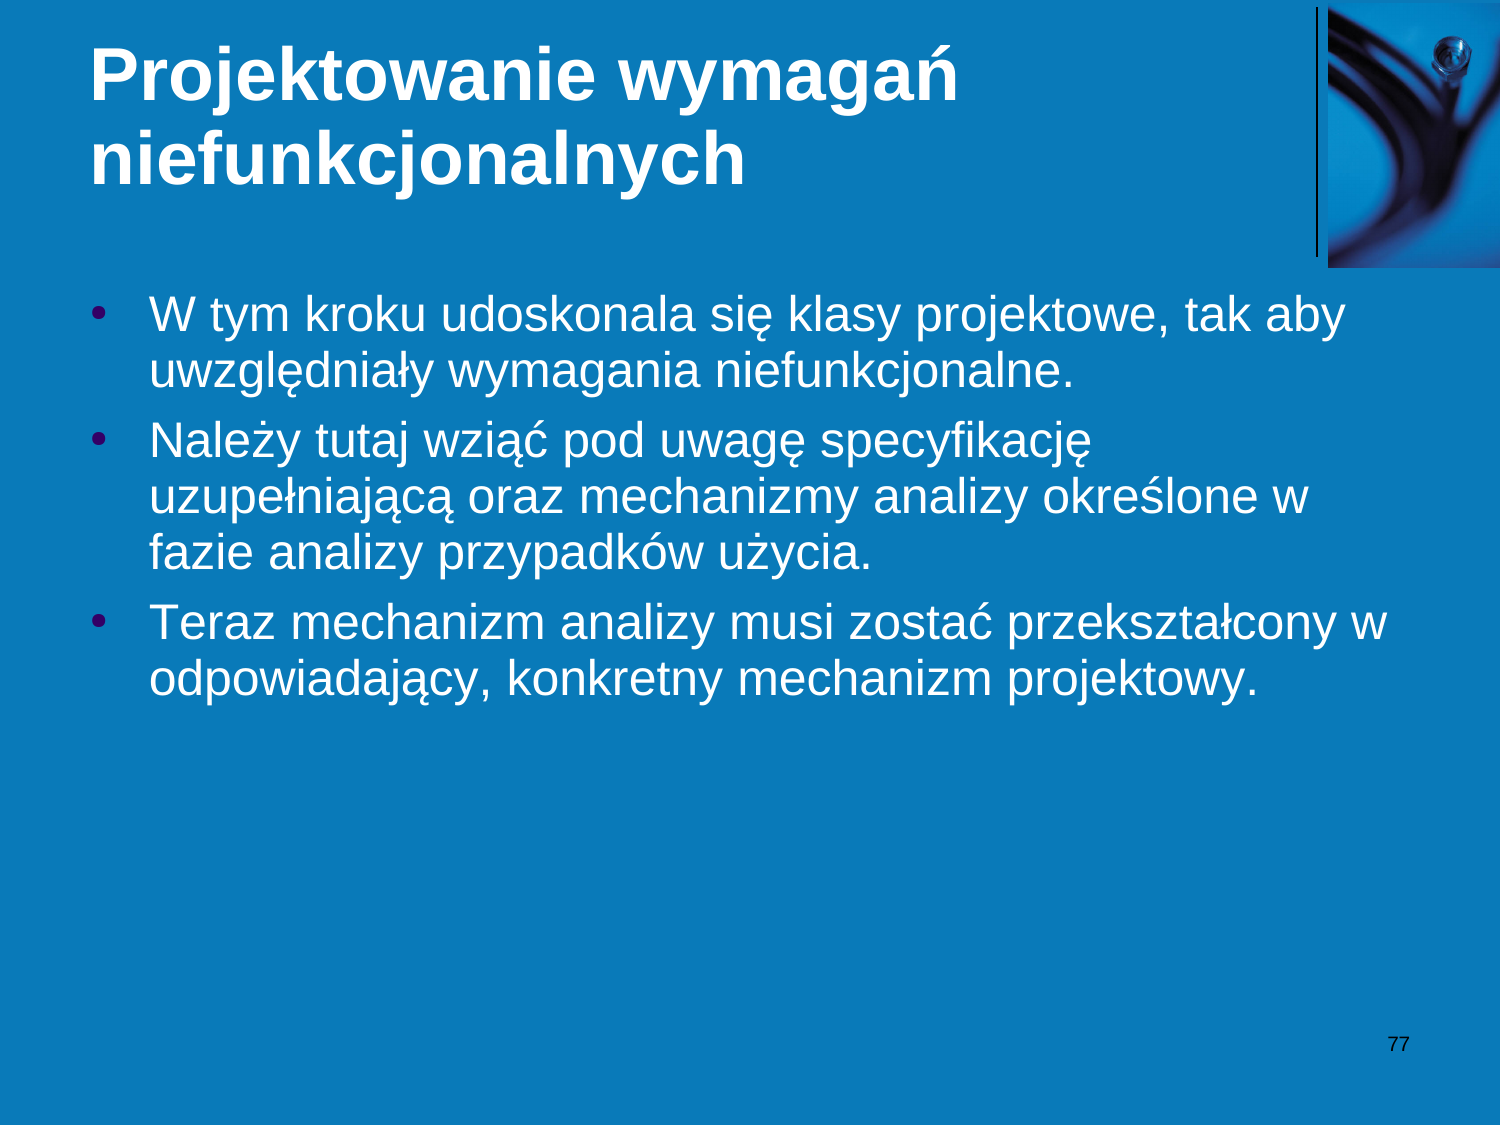

# Projektowanie wymagań niefunkcjonalnych
W tym kroku udoskonala się klasy projektowe, tak aby uwzględniały wymagania niefunkcjonalne.
Należy tutaj wziąć pod uwagę specyfikację uzupełniającą oraz mechanizmy analizy określone w fazie analizy przypadków użycia.
Teraz mechanizm analizy musi zostać przekształcony w odpowiadający, konkretny mechanizm projektowy.
77